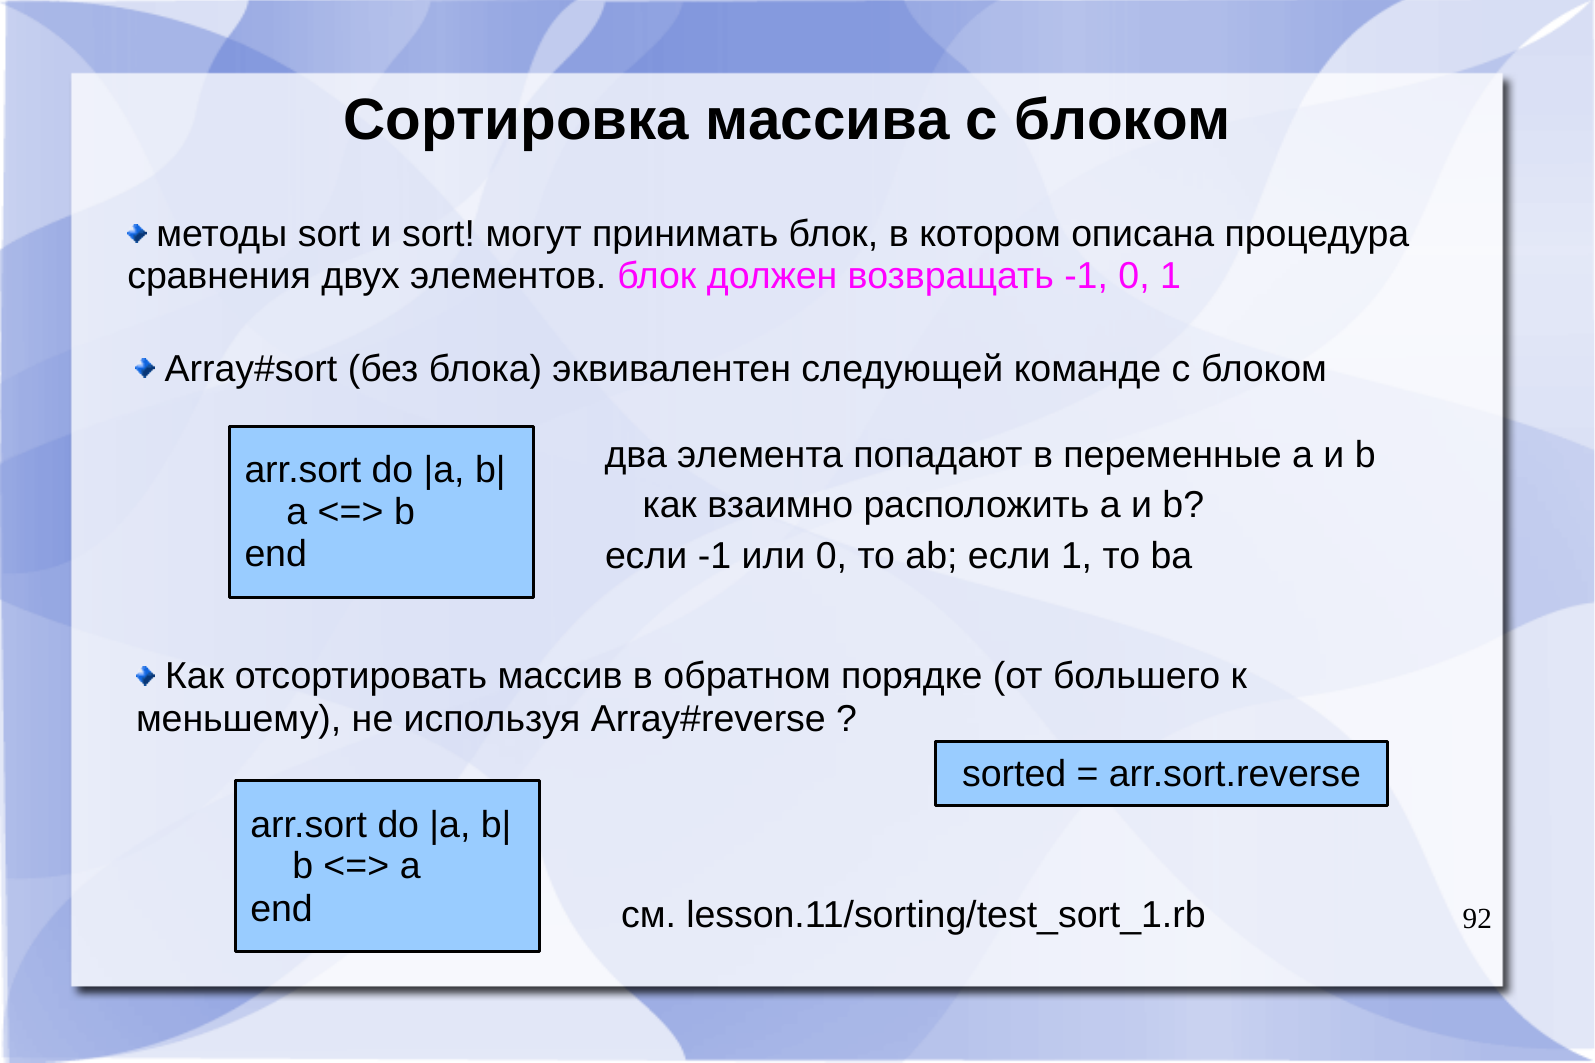

# Сортировка массива с блоком
 методы sort и sort! могут принимать блок, в котором описана процедура сравнения двух элементов. блок должен возвращать -1, 0, 1
 Array#sort (без блока) эквивалентен следующей команде с блоком
два элемента попадают в переменные a и b
arr.sort do |a, b|
 a <=> b
end
как взаимно расположить a и b?
если -1 или 0, то ab; если 1, то ba
 Как отсортировать массив в обратном порядке (от большего к меньшему), не используя Array#reverse ?
sorted = arr.sort.reverse
arr.sort do |a, b|
 b <=> a
end
 см. lesson.11/sorting/test_sort_1.rb
92